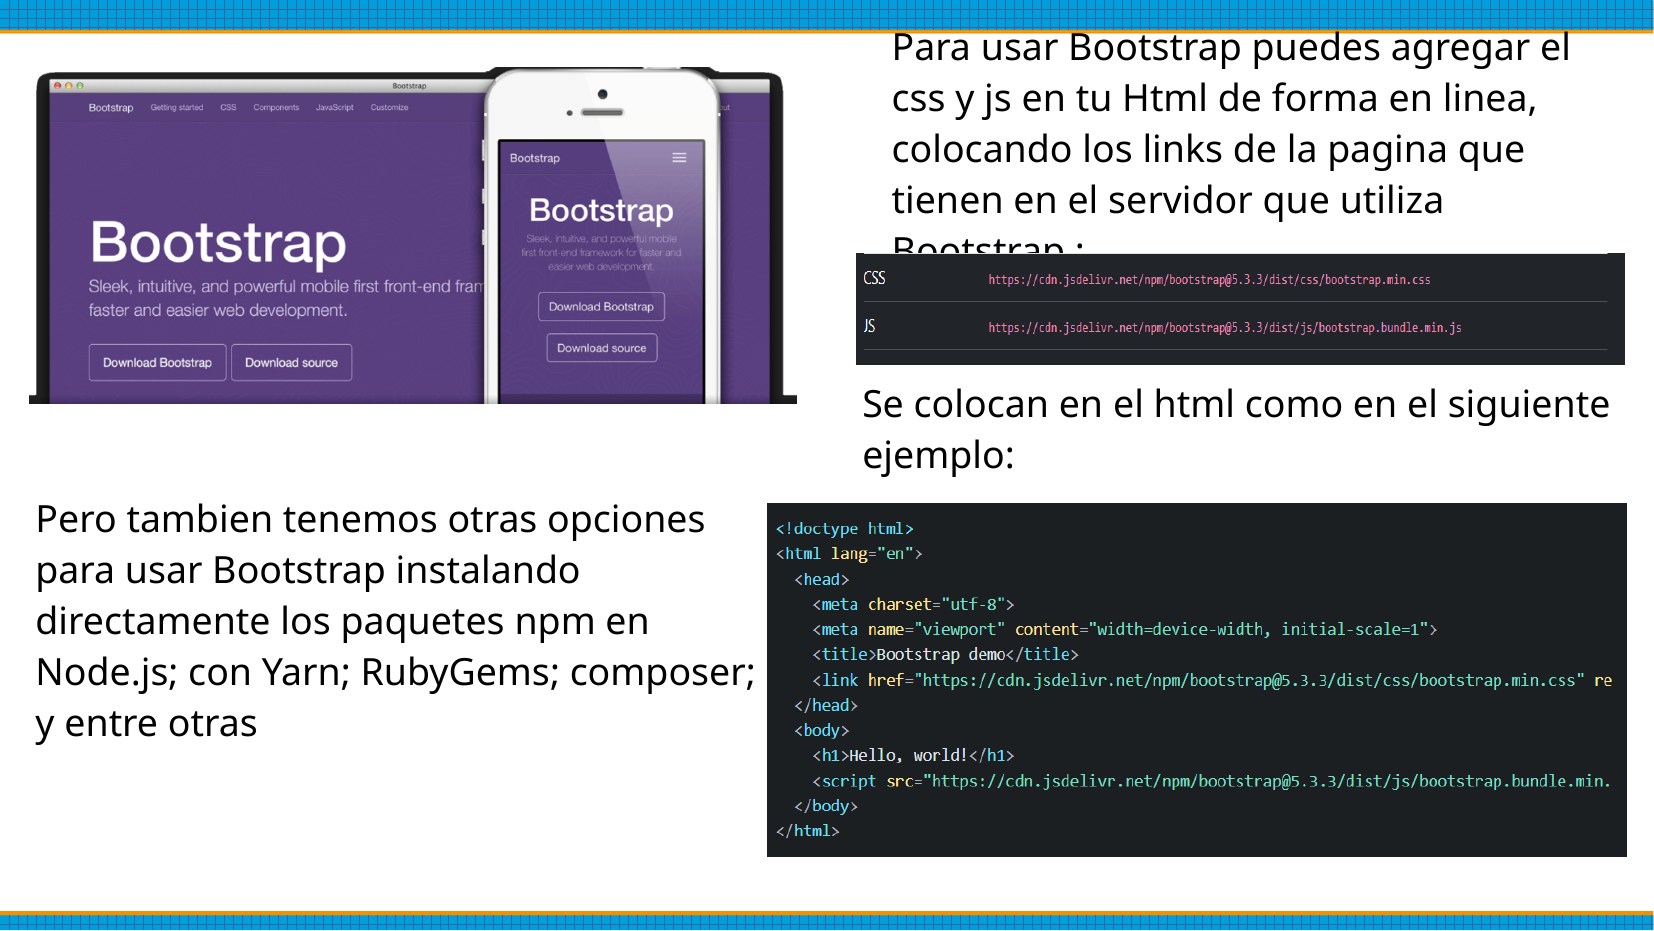

Para usar Bootstrap puedes agregar el css y js en tu Html de forma en linea, colocando los links de la pagina que tienen en el servidor que utiliza Bootstrap :
Se colocan en el html como en el siguiente ejemplo:
Pero tambien tenemos otras opciones para usar Bootstrap instalando directamente los paquetes npm en Node.js; con Yarn; RubyGems; composer; y entre otras